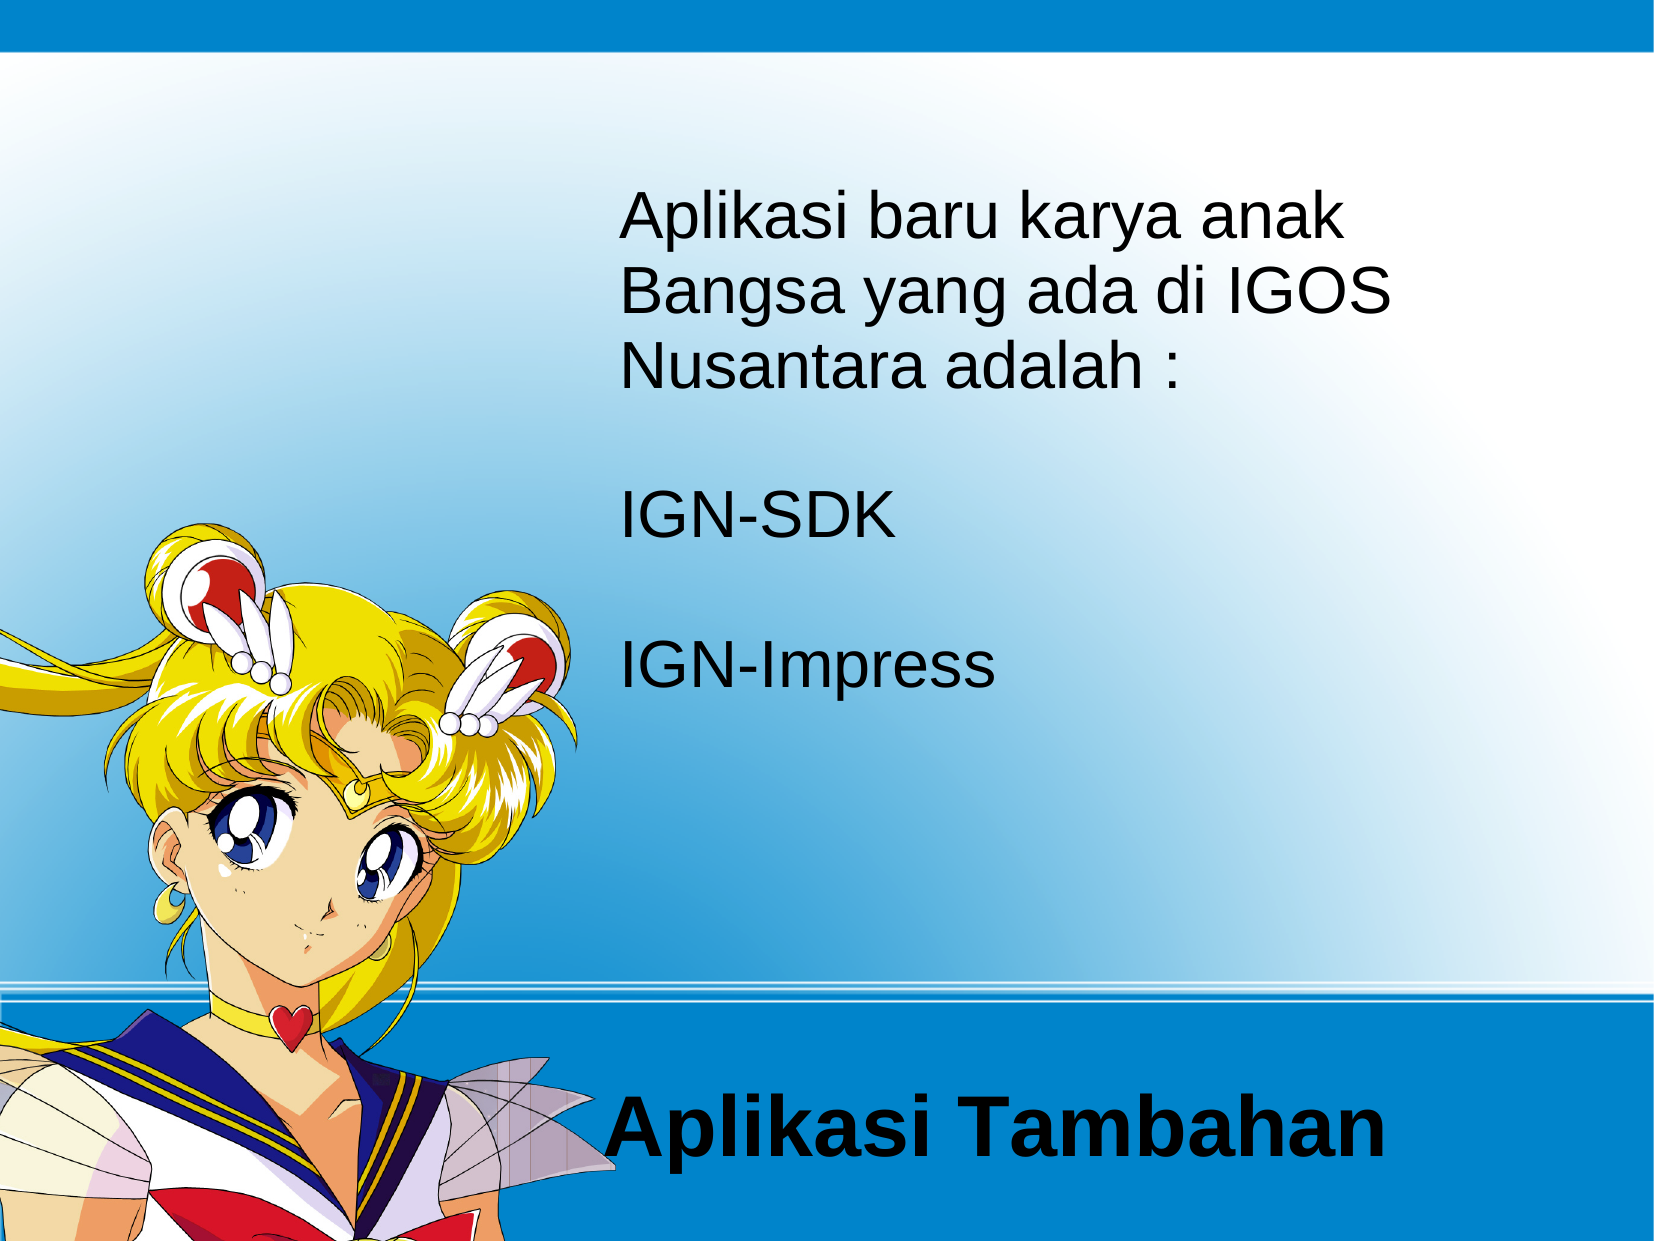

Aplikasi baru karya anak Bangsa yang ada di IGOS Nusantara adalah :
IGN-SDK
IGN-Impress
# Aplikasi Tambahan